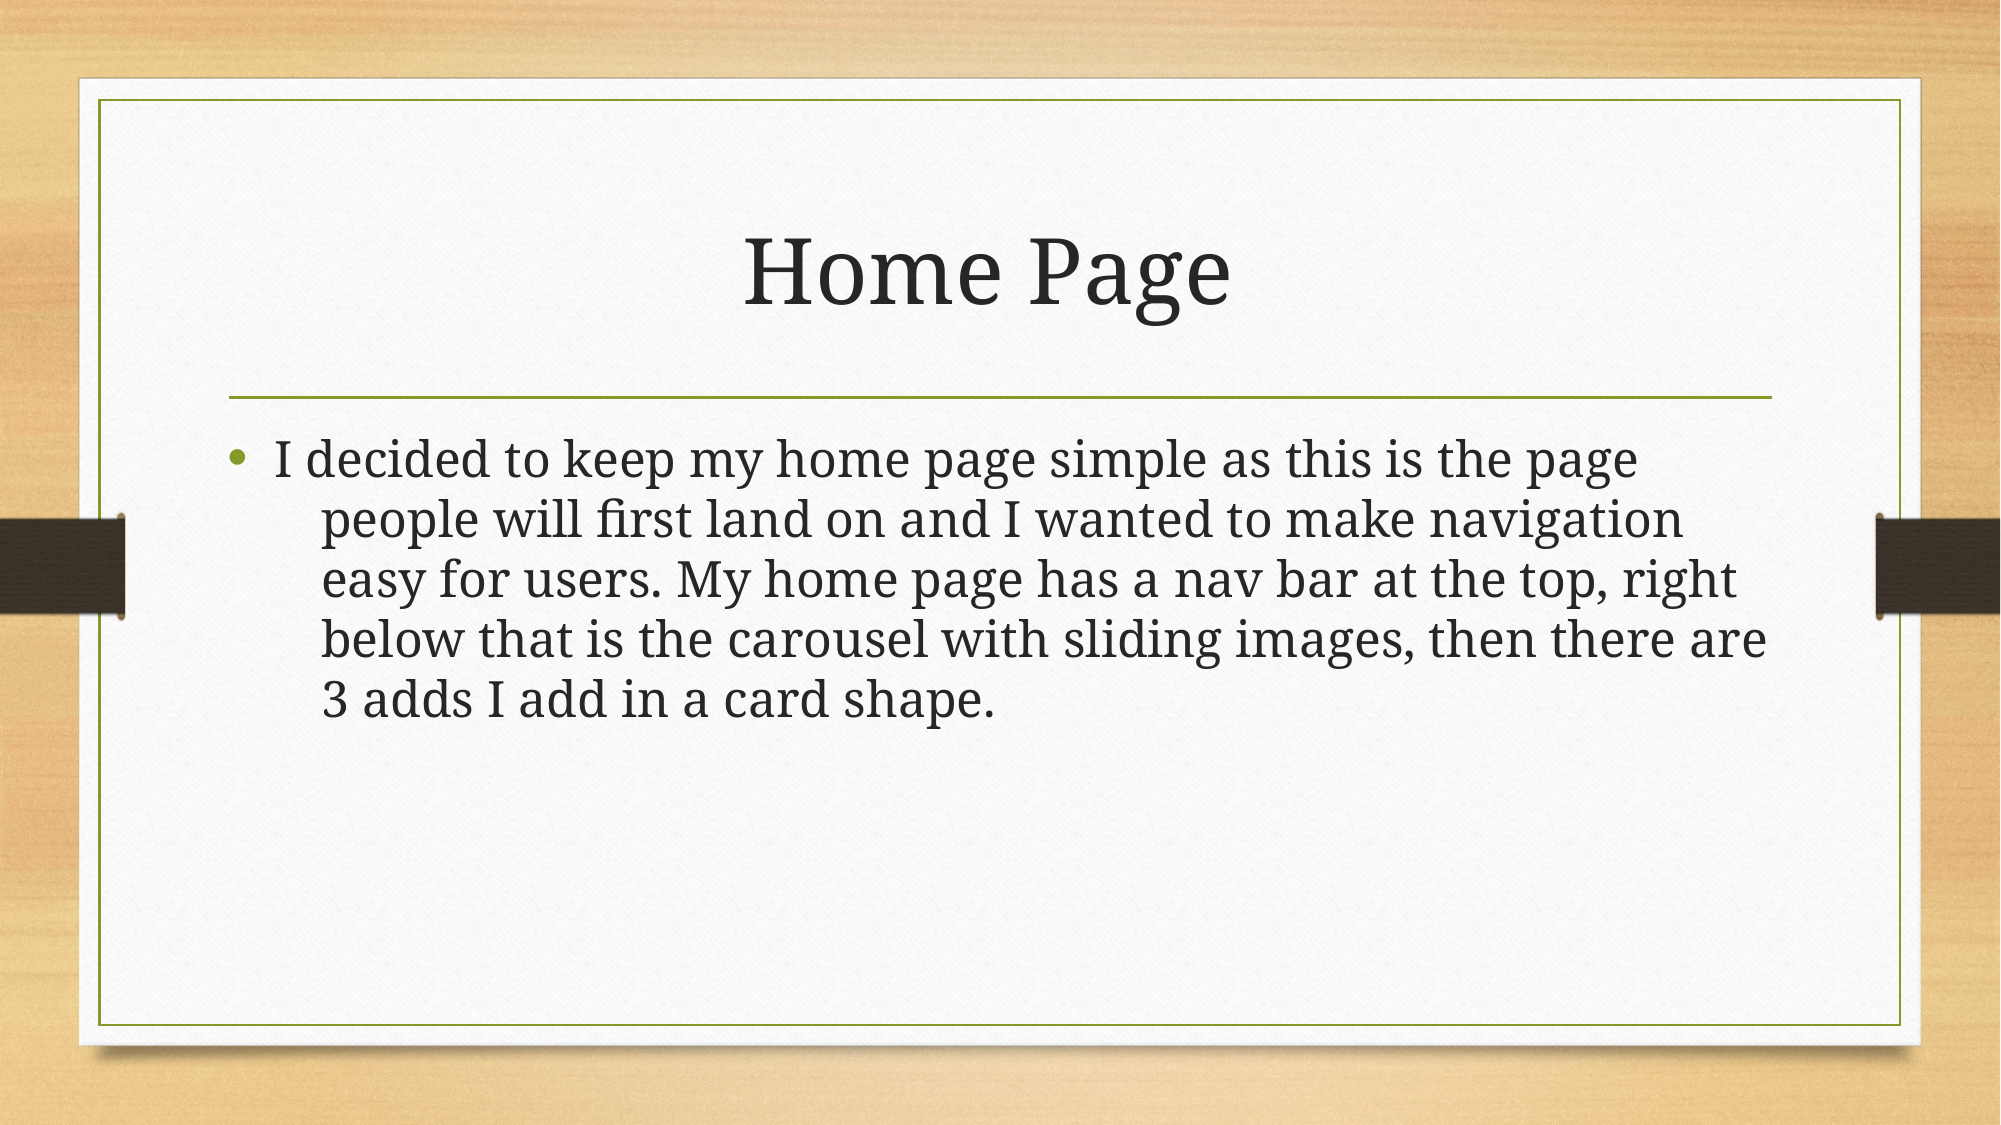

# Home Page
I decided to keep my home page simple as this is the page people will first land on and I wanted to make navigation easy for users. My home page has a nav bar at the top, right below that is the carousel with sliding images, then there are 3 adds I add in a card shape.